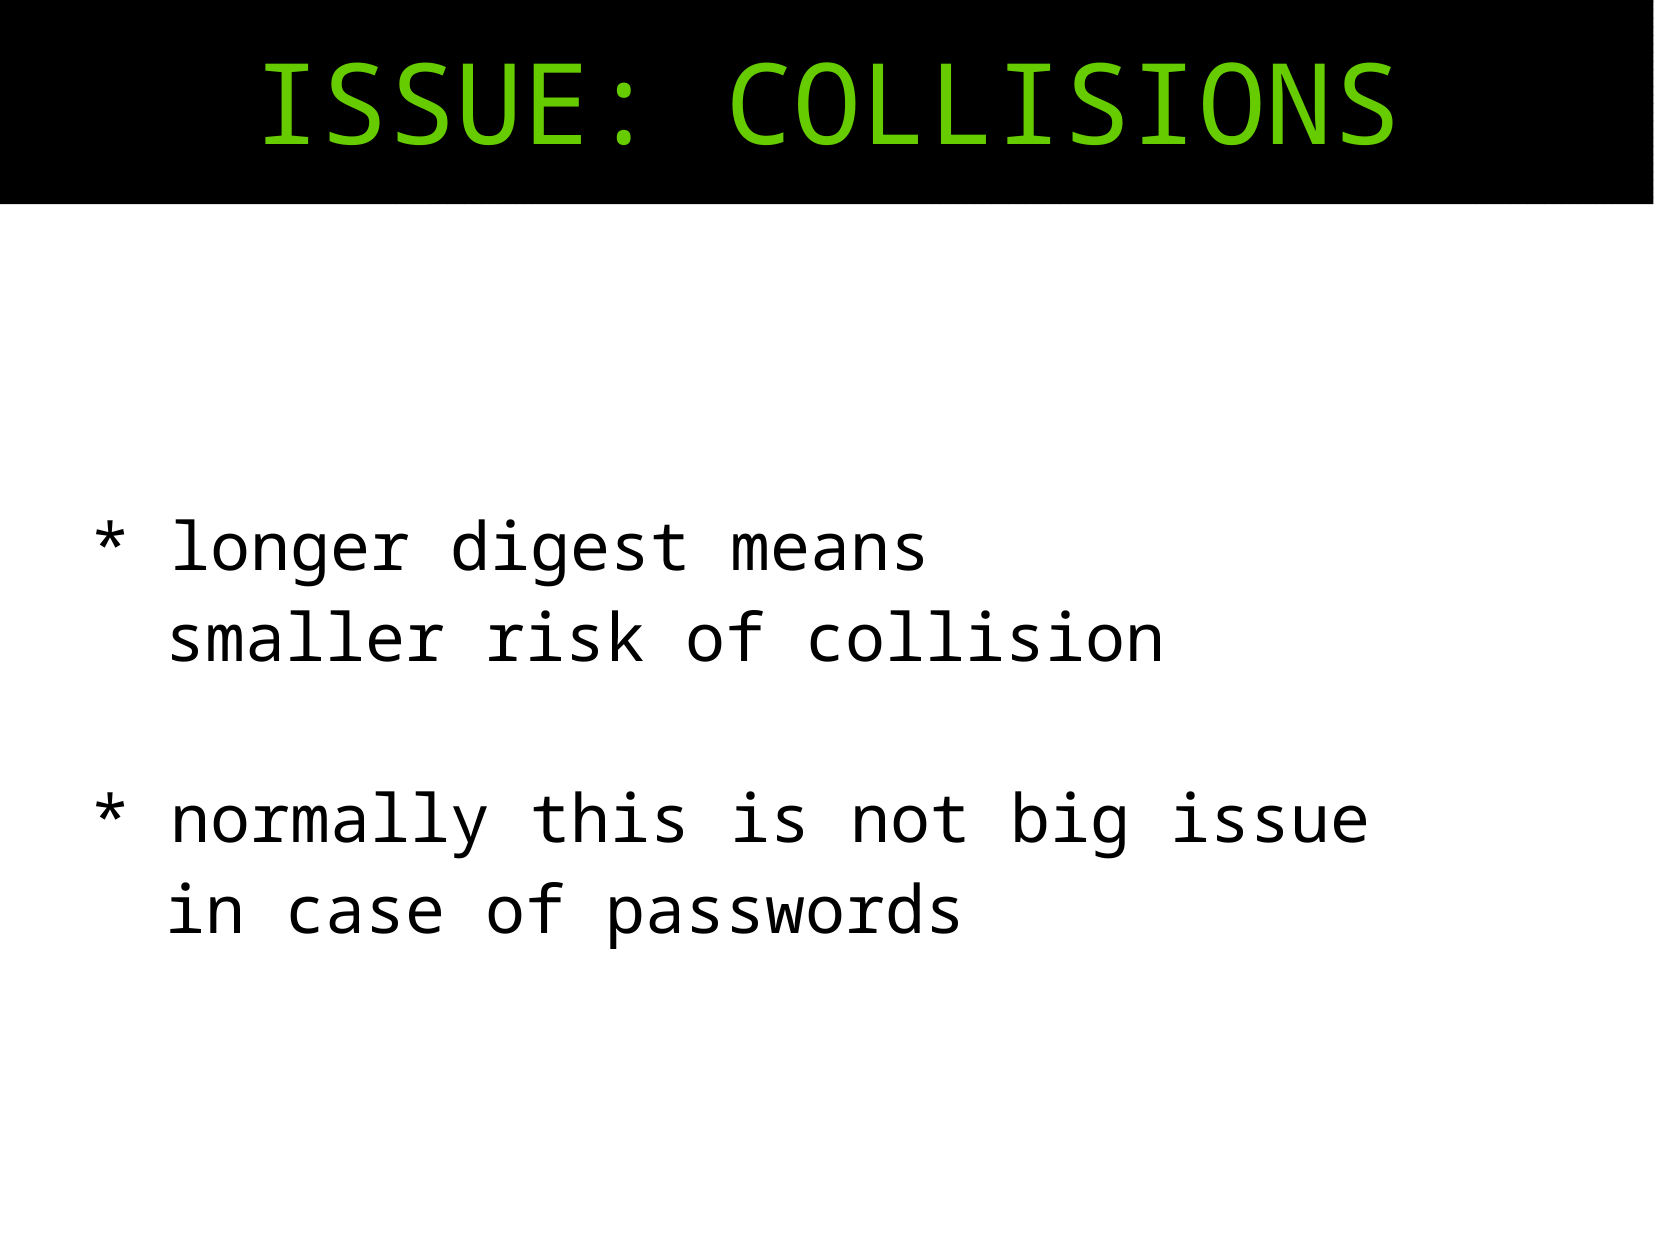

# ISSUE: COLLISIONS
* longer digest means
	smaller risk of collision
* normally this is not big issue
	in case of passwords